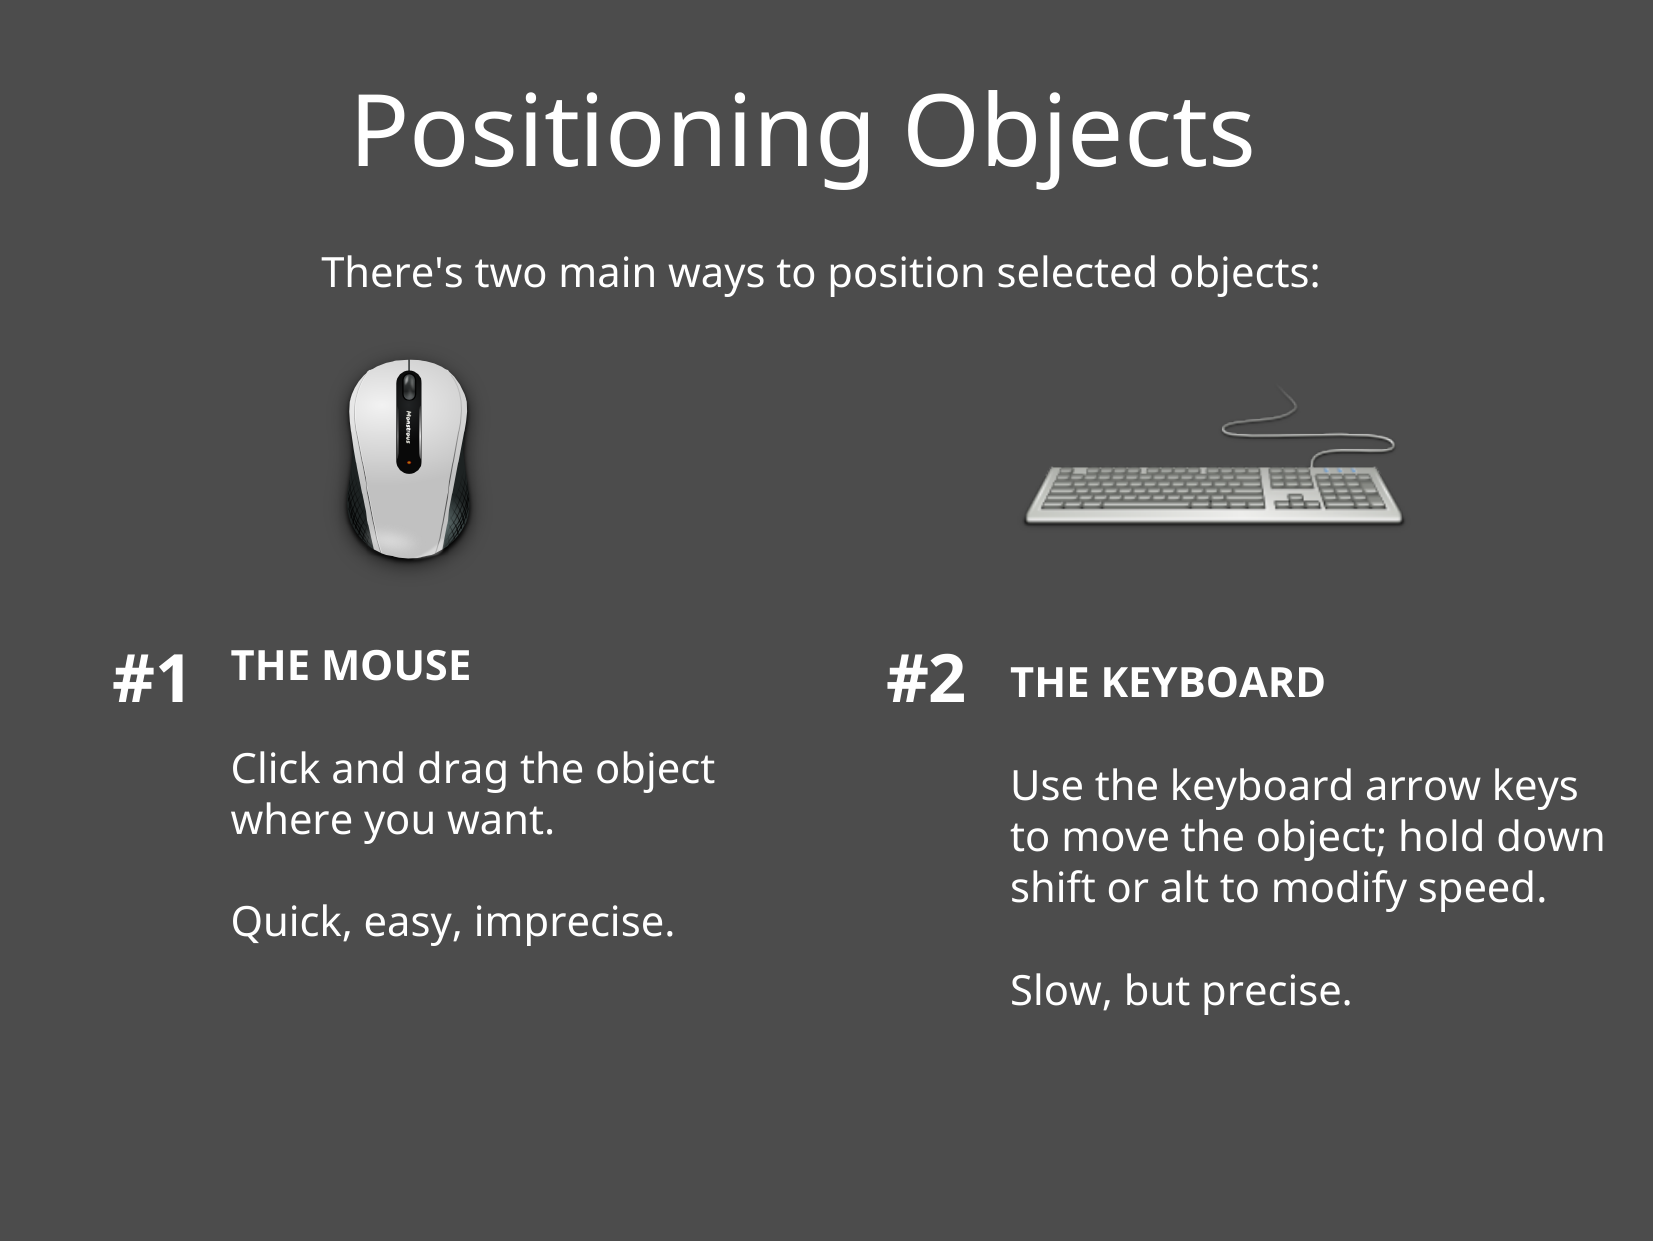

# Positioning Objects
There's two main ways to position selected objects:
THE KEYBOARD
Use the keyboard arrow keys to move the object; hold down shift or alt to modify speed.
Slow, but precise.
THE MOUSE
Click and drag the object where you want.
Quick, easy, imprecise.
#1
#2